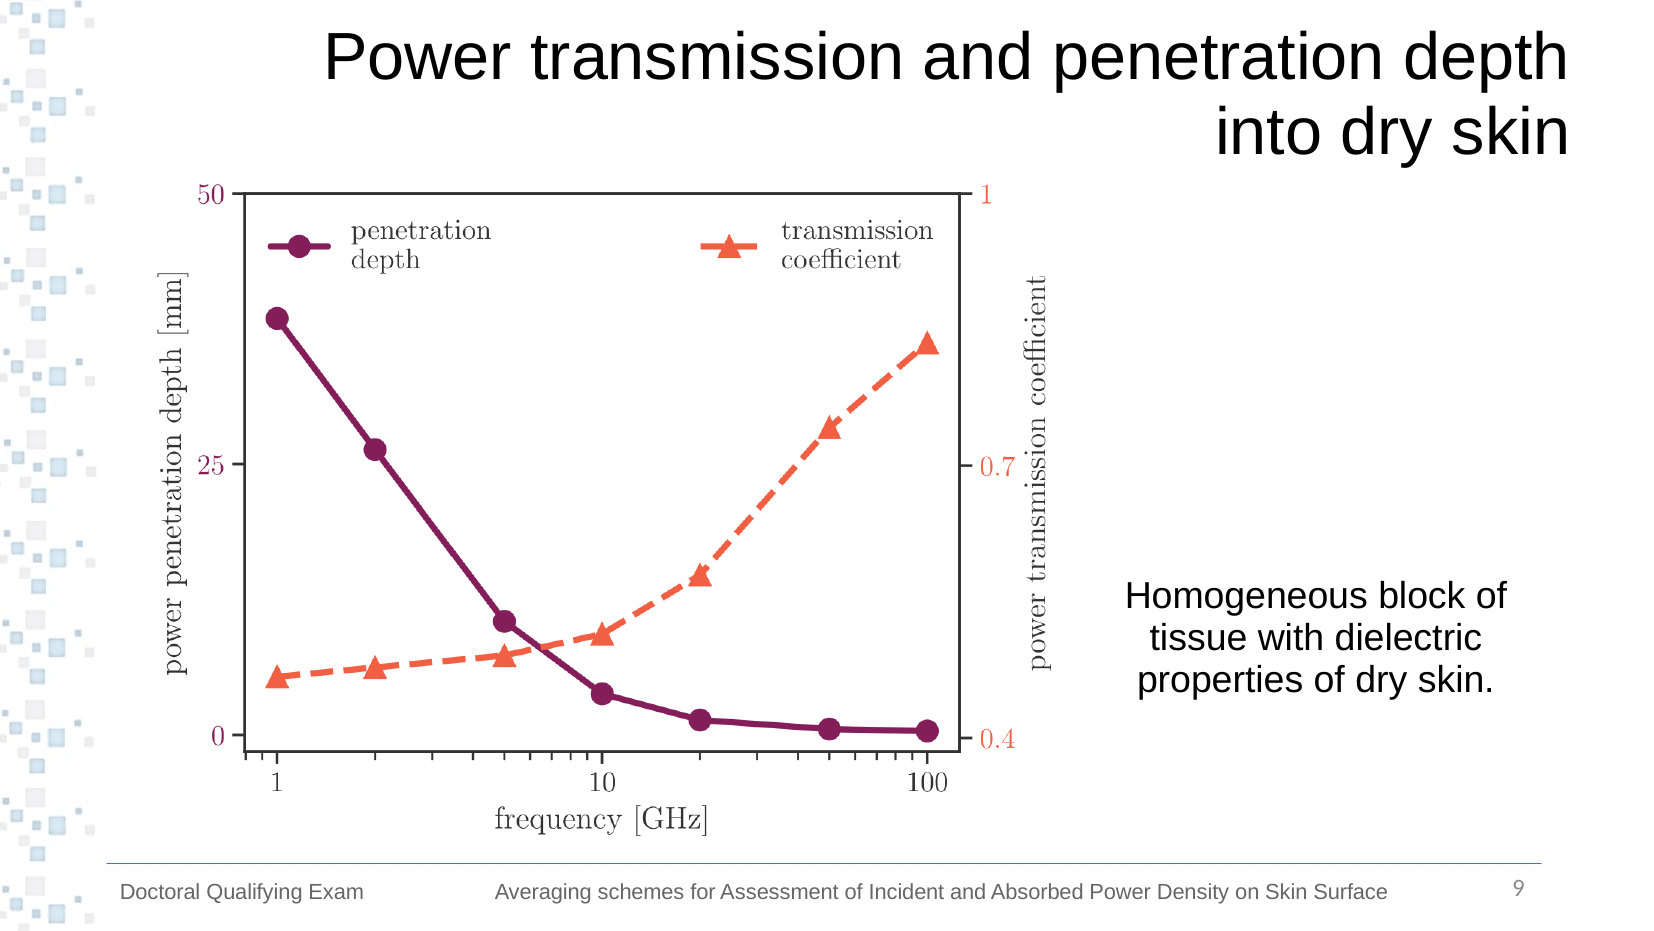

# Power transmission and penetration depth into dry skin
Homogeneous block of tissue with dielectric properties of dry skin.
9
Doctoral Qualifying Exam		Averaging schemes for Assessment of Incident and Absorbed Power Density on Skin Surface